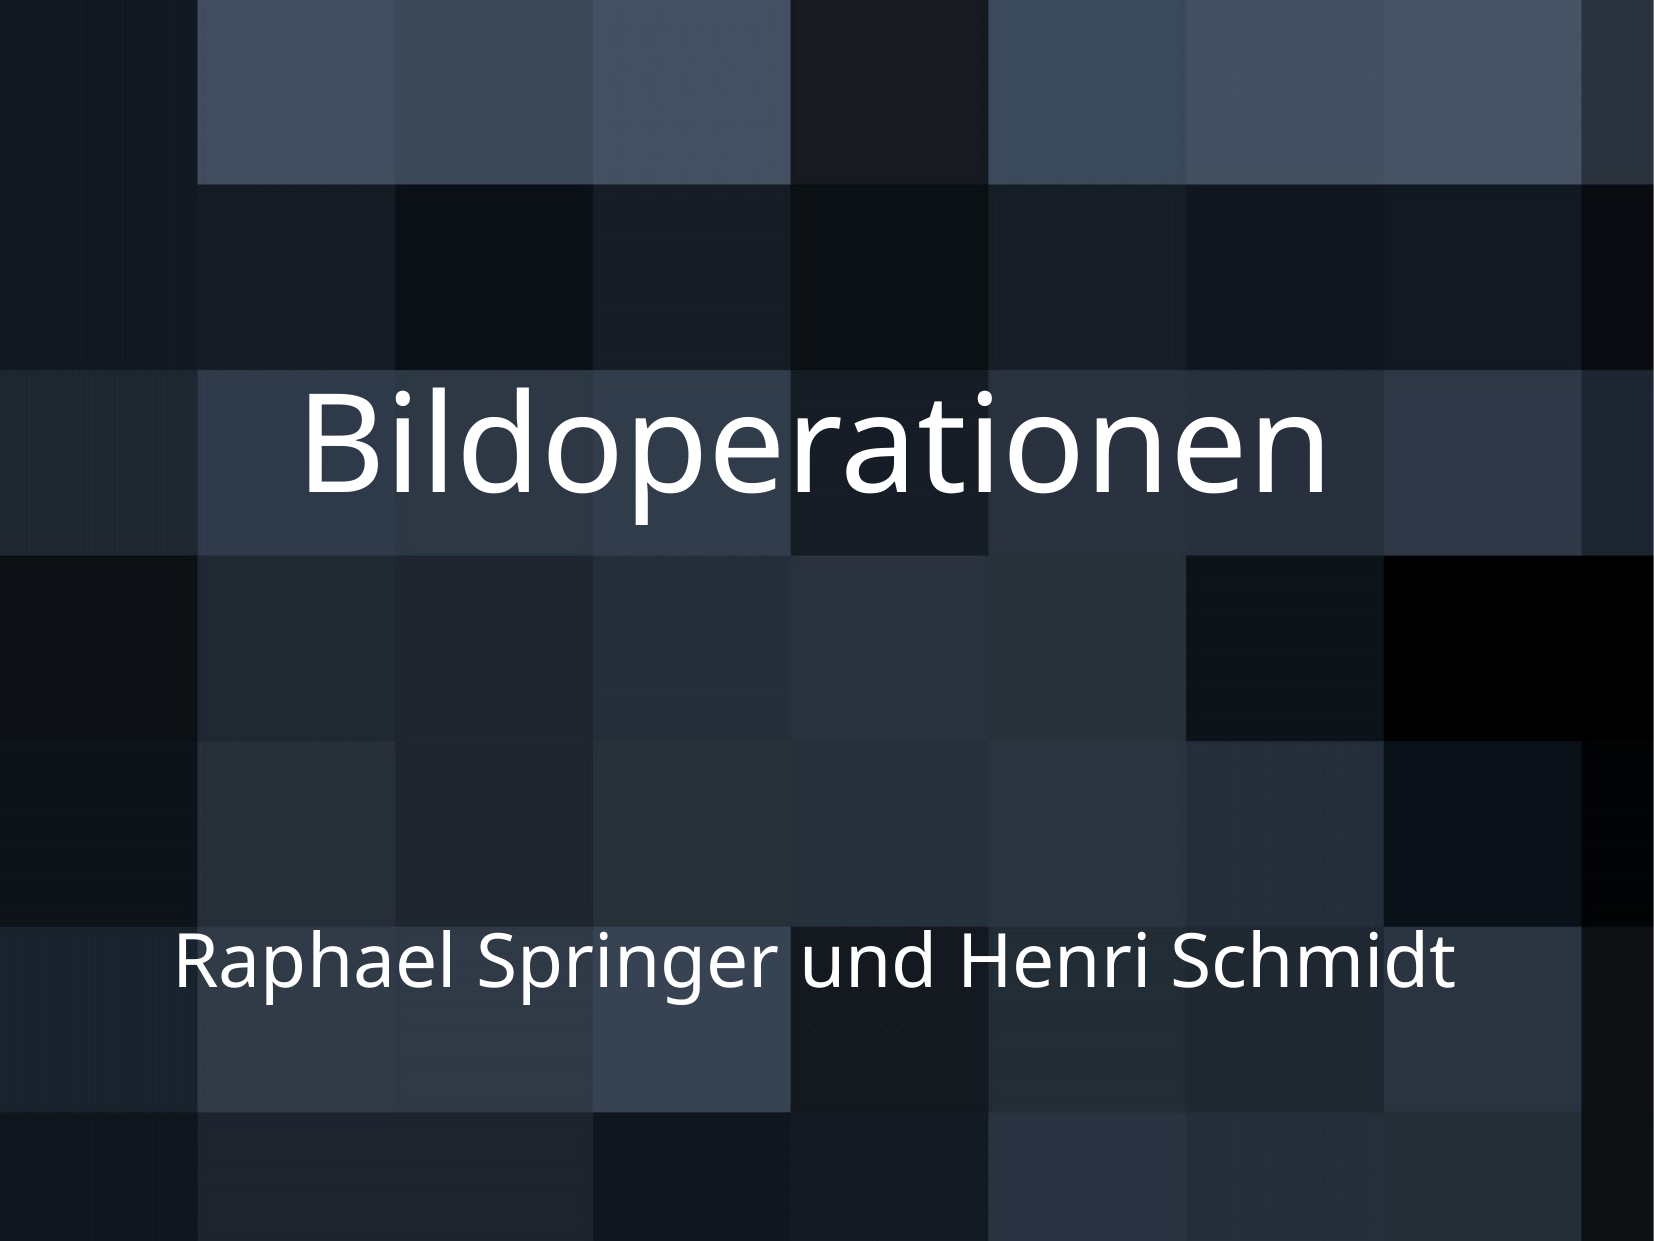

# Bildoperationen Raphael Springer und Henri Schmidt